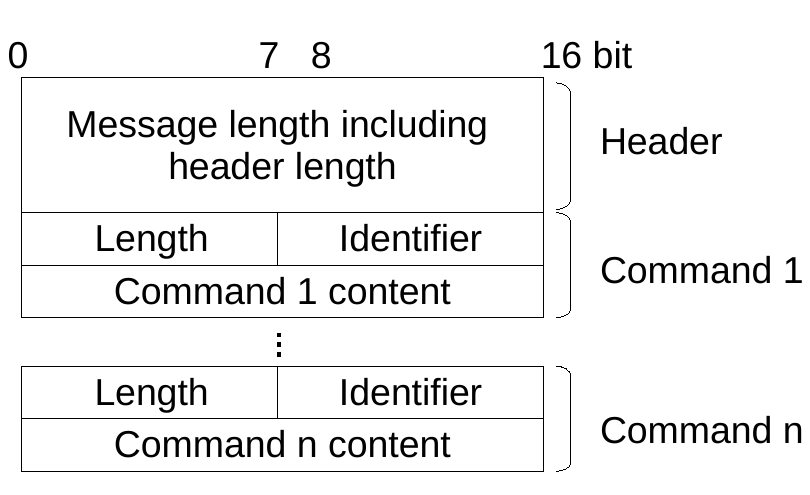

0 7 8 16 bit
Message length including
header length
Header
Length
Identifier
Command 1
Command 1 content
Length
Identifier
Command n
Command n content